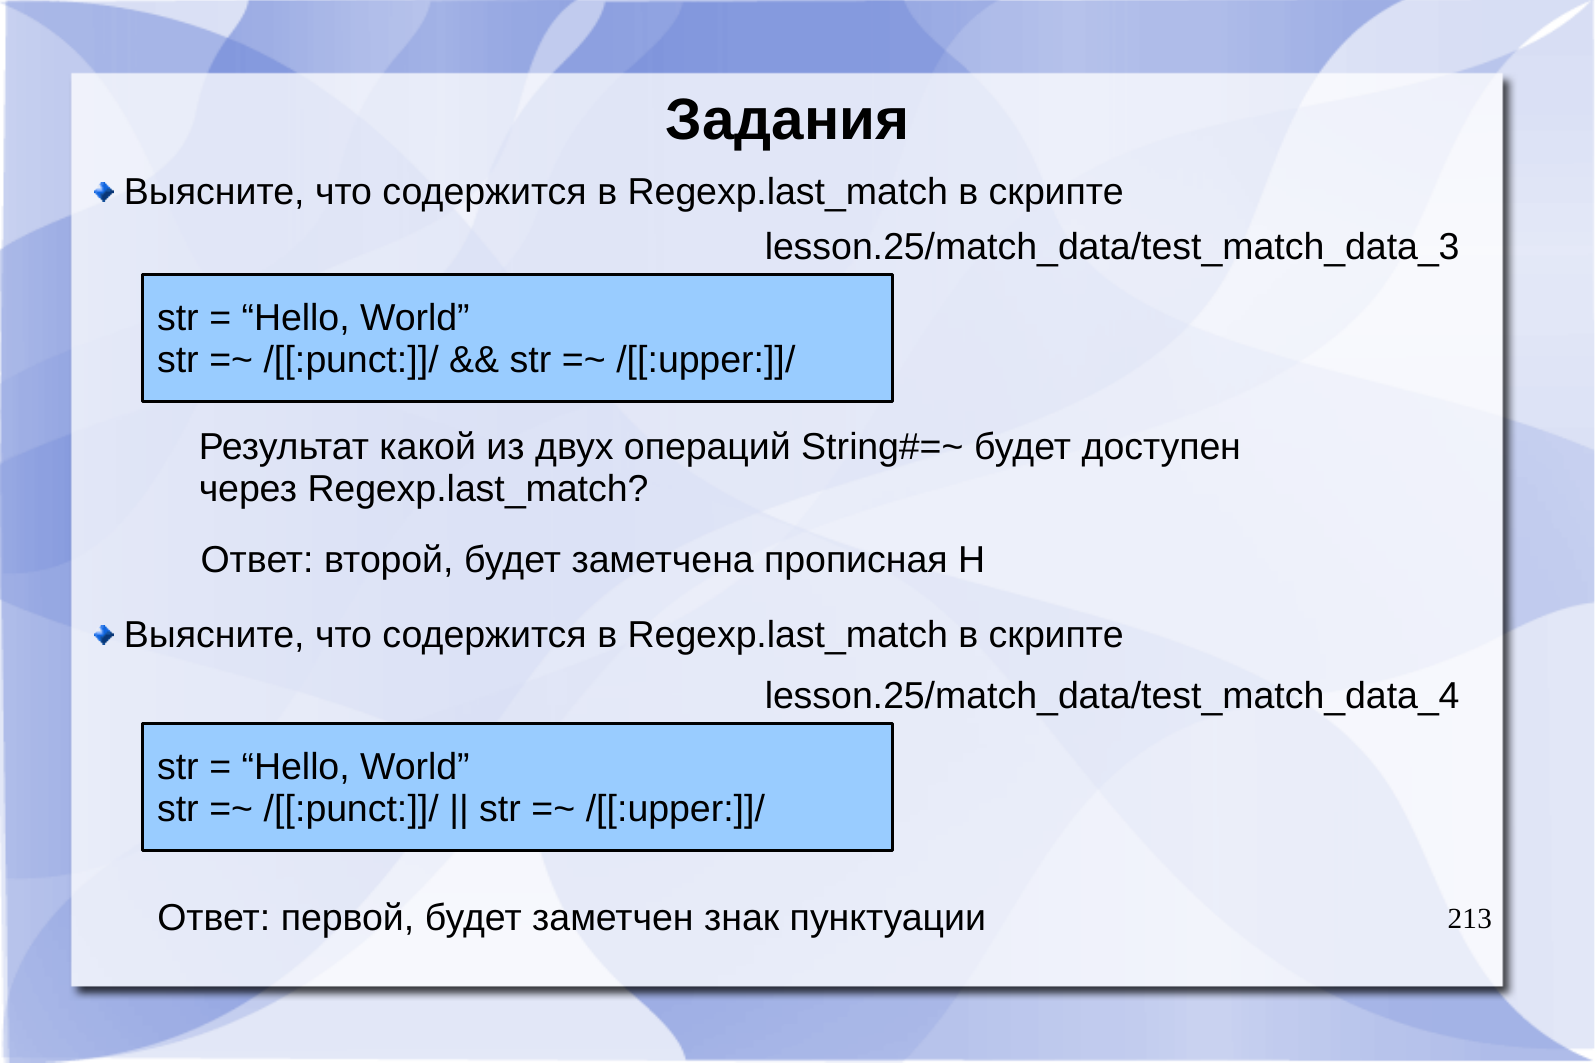

# Задания
 Выясните, что содержится в Regexp.last_match в скрипте
lesson.25/match_data/test_match_data_3
str = “Hello, World”
str =~ /[[:punct:]]/ && str =~ /[[:upper:]]/
Результат какой из двух операций String#=~ будет доступен через Regexp.last_match?
Ответ: второй, будет заметчена прописная H
 Выясните, что содержится в Regexp.last_match в скрипте
lesson.25/match_data/test_match_data_4
str = “Hello, World”
str =~ /[[:punct:]]/ || str =~ /[[:upper:]]/
Ответ: первой, будет заметчен знак пунктуации
213